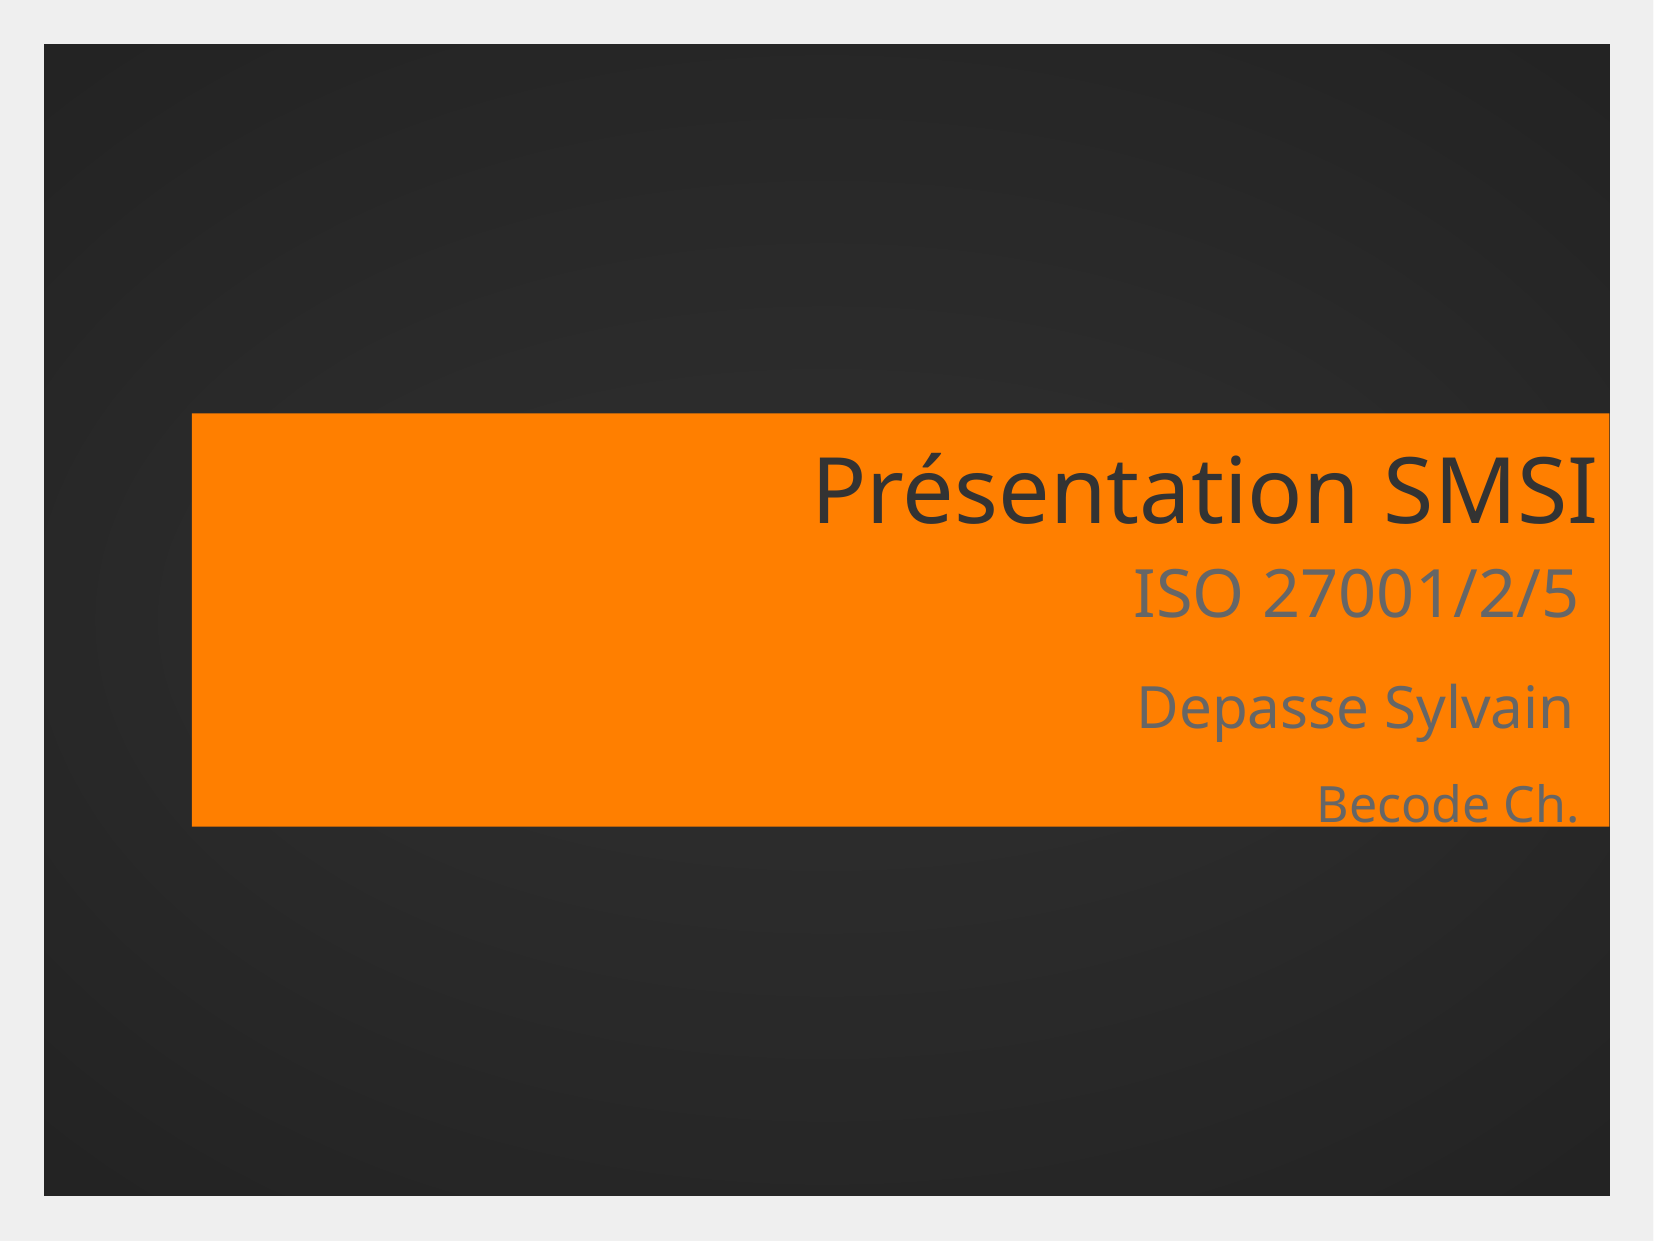

# Présentation SMSI
ISO 27001/2/5
Depasse Sylvain
Becode Ch.